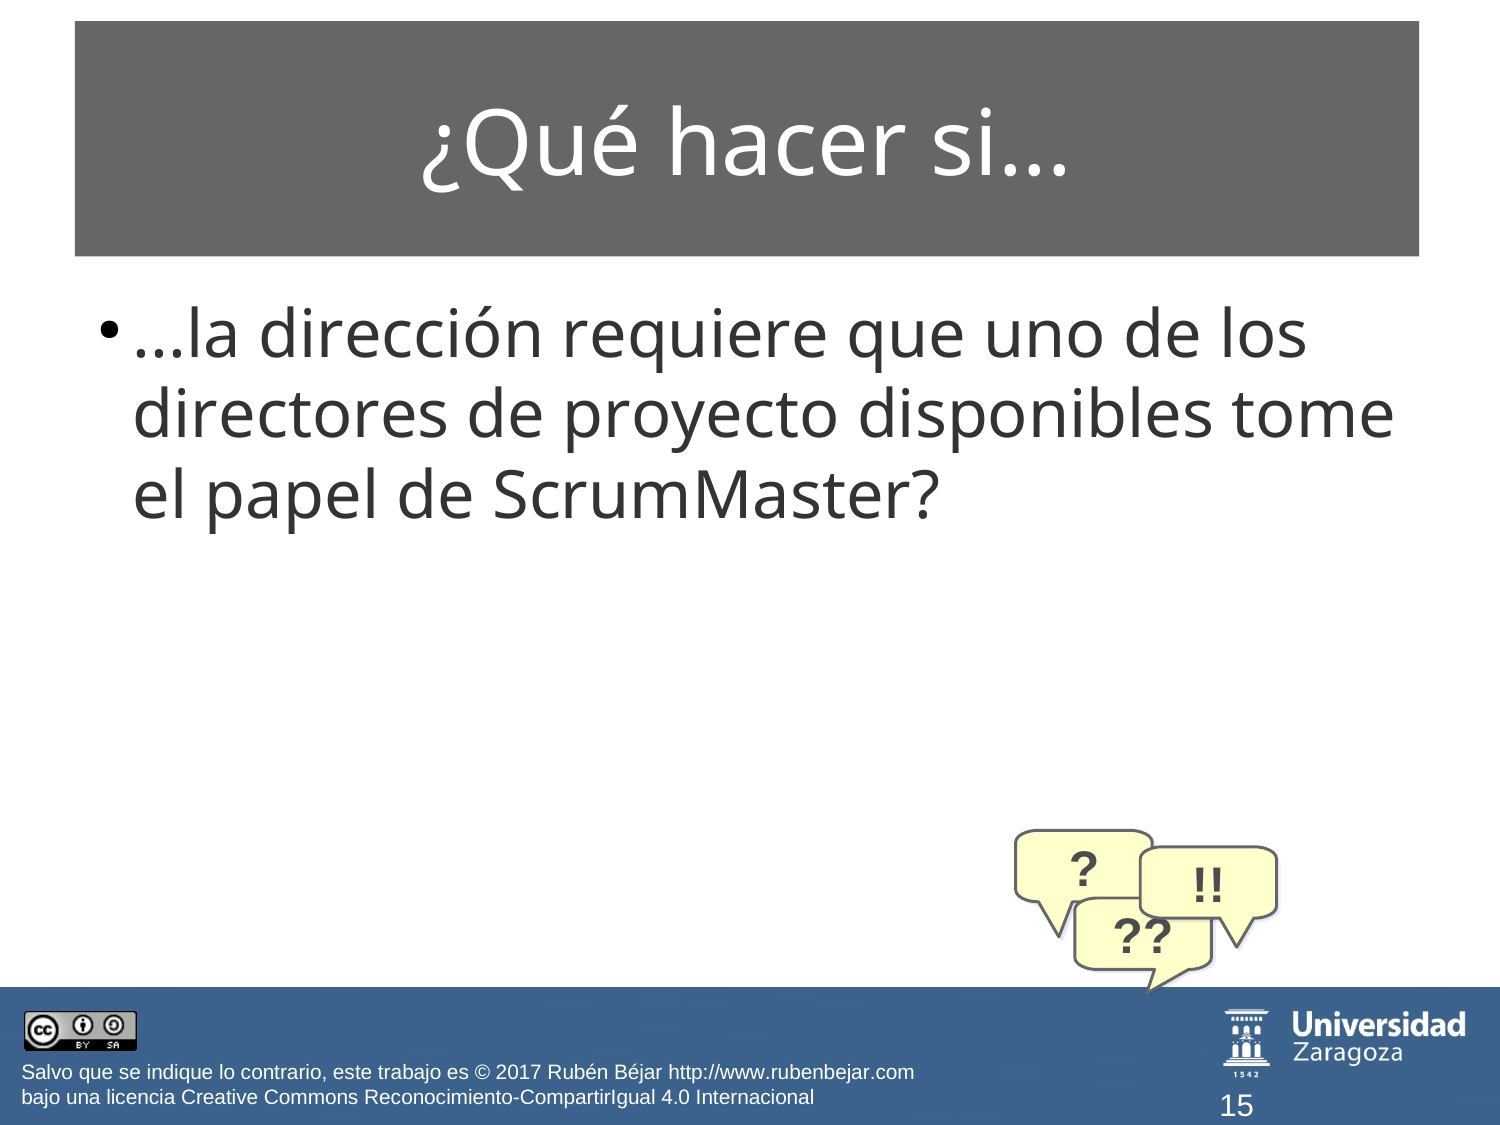

# ¿Qué hacer si...
...la dirección requiere que uno de los directores de proyecto disponibles tome el papel de ScrumMaster?
?
!!
??